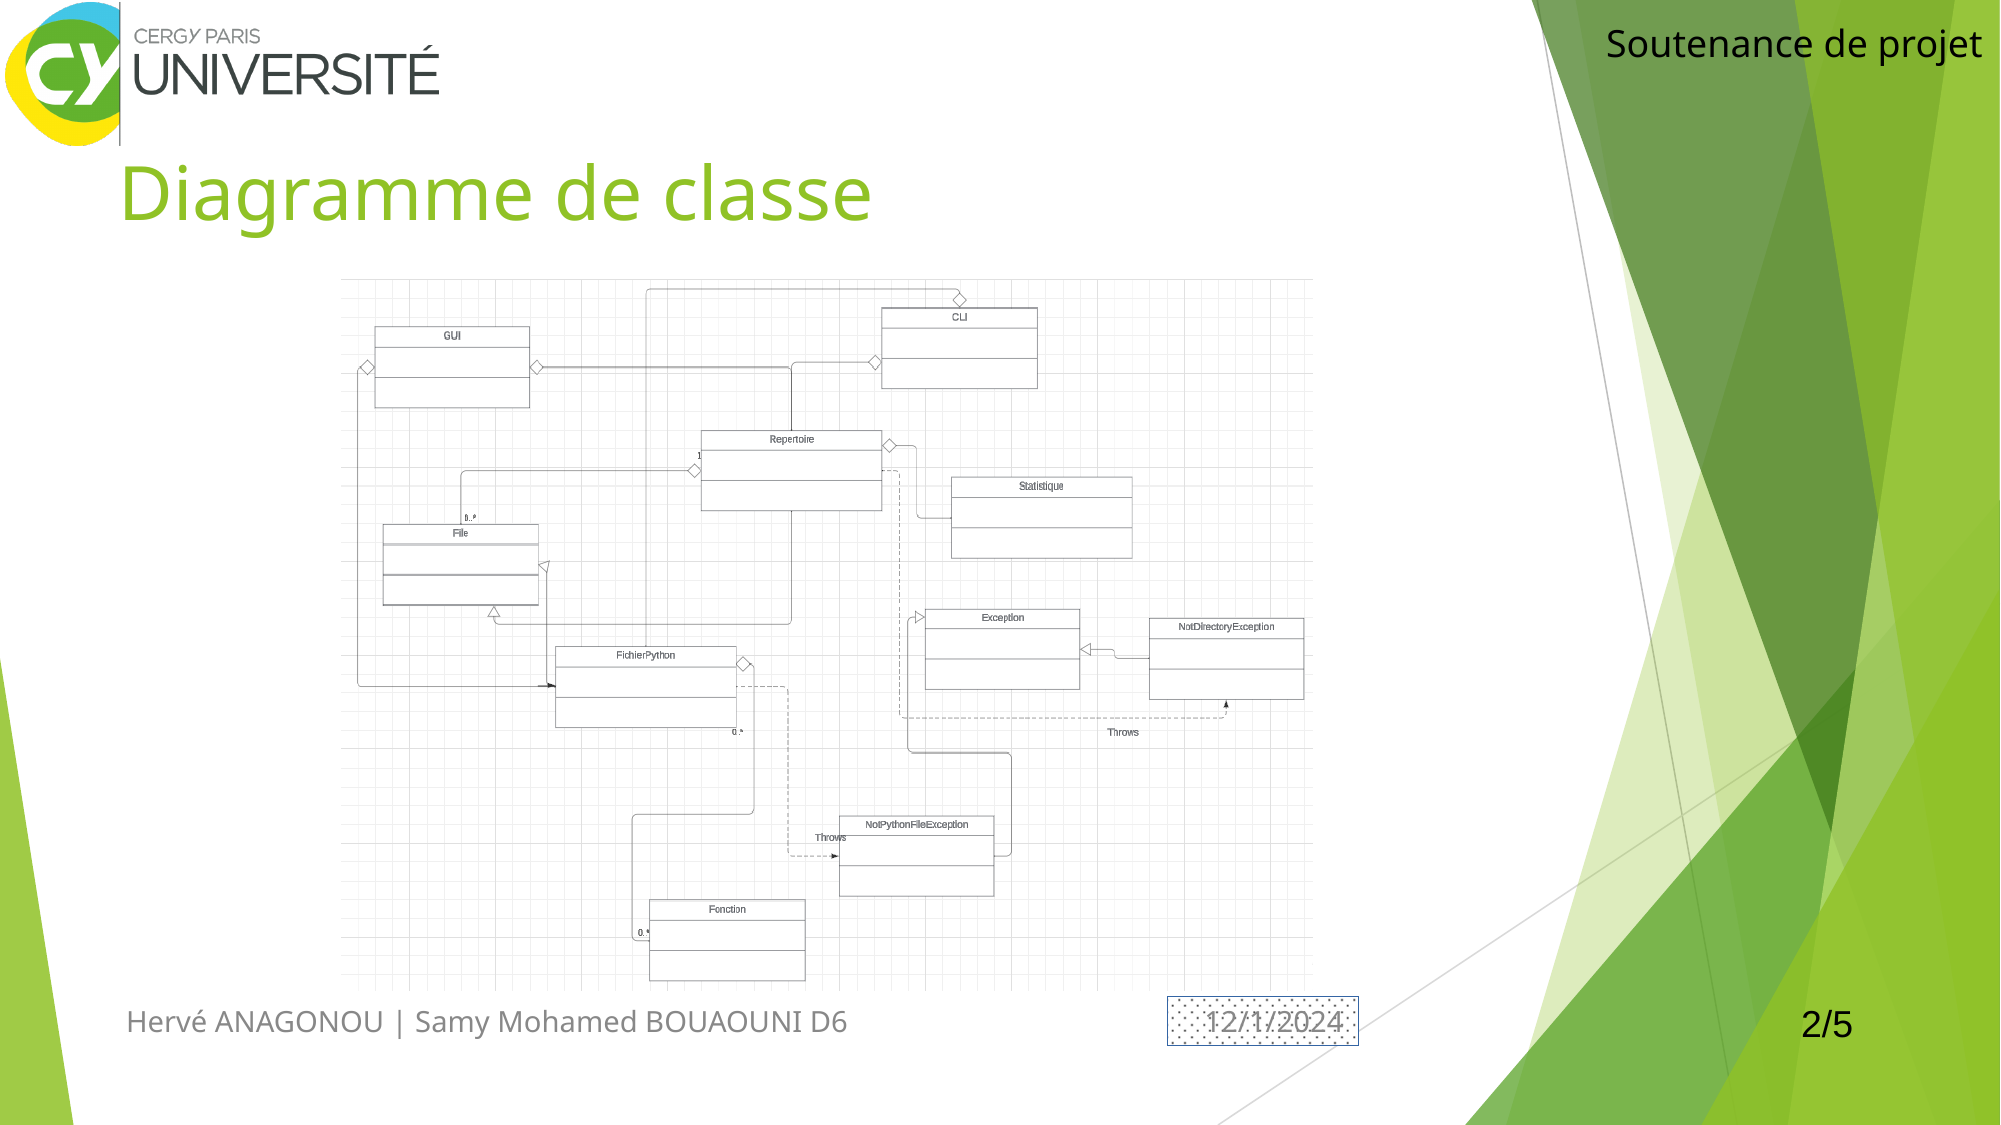

Soutenance de projet
# Diagramme de classe
Hervé ANAGONOU | Samy Mohamed BOUAOUNI D6
12/1/2024
2/5